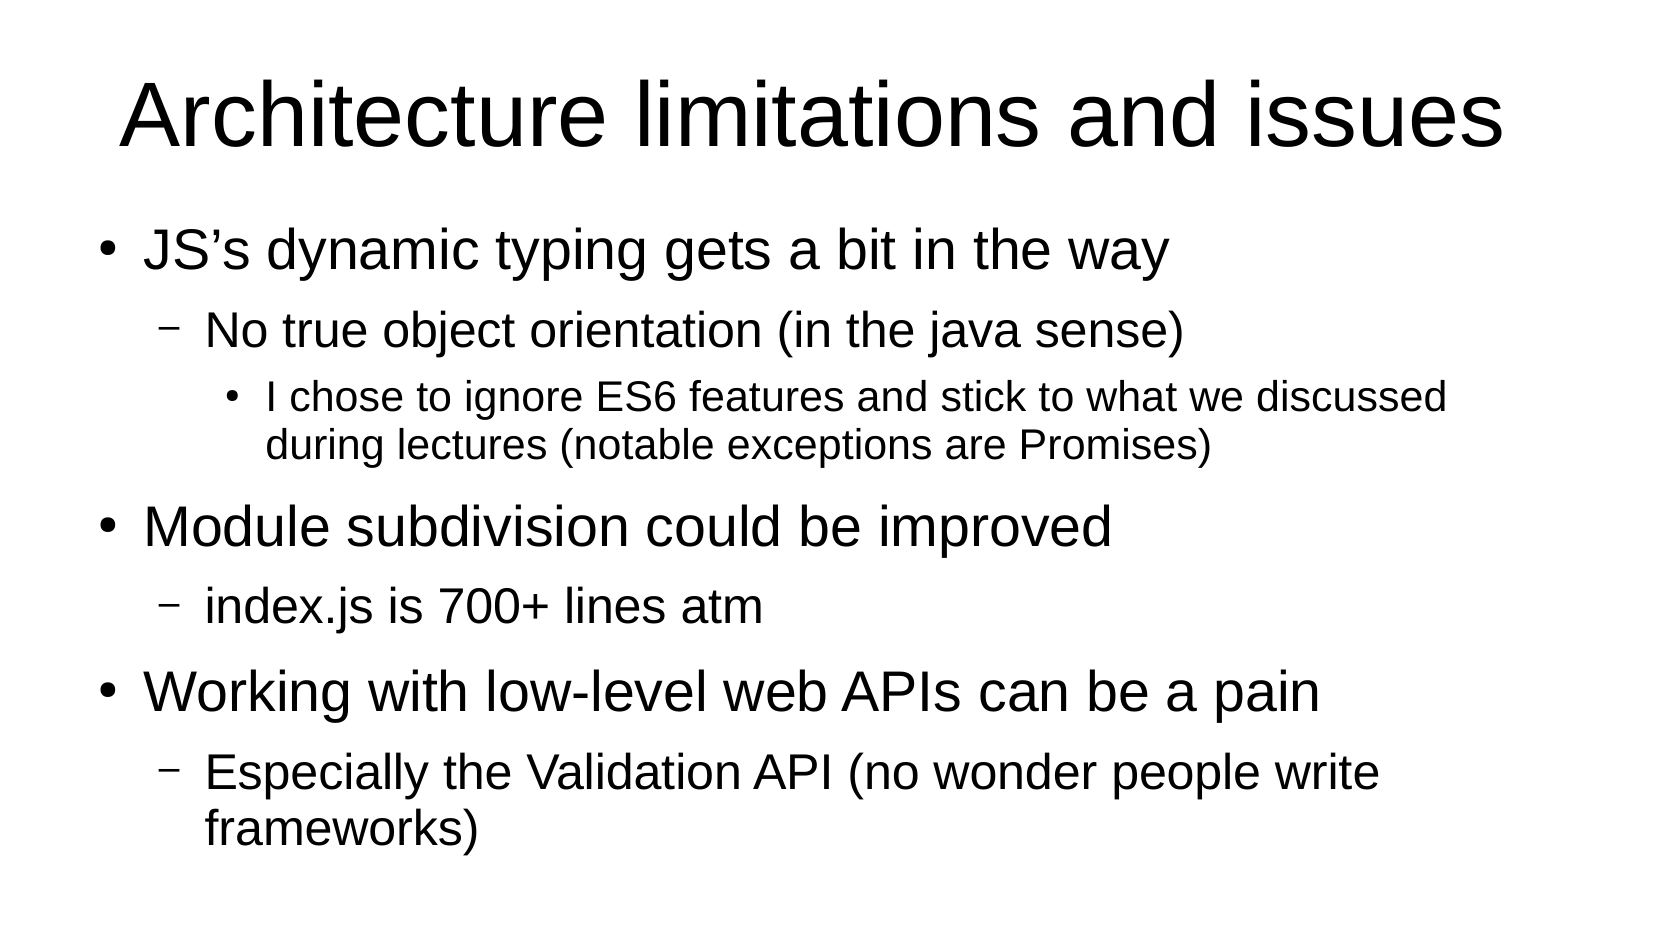

# Architecture limitations and issues
JS’s dynamic typing gets a bit in the way
No true object orientation (in the java sense)
I chose to ignore ES6 features and stick to what we discussed during lectures (notable exceptions are Promises)
Module subdivision could be improved
index.js is 700+ lines atm
Working with low-level web APIs can be a pain
Especially the Validation API (no wonder people write frameworks)